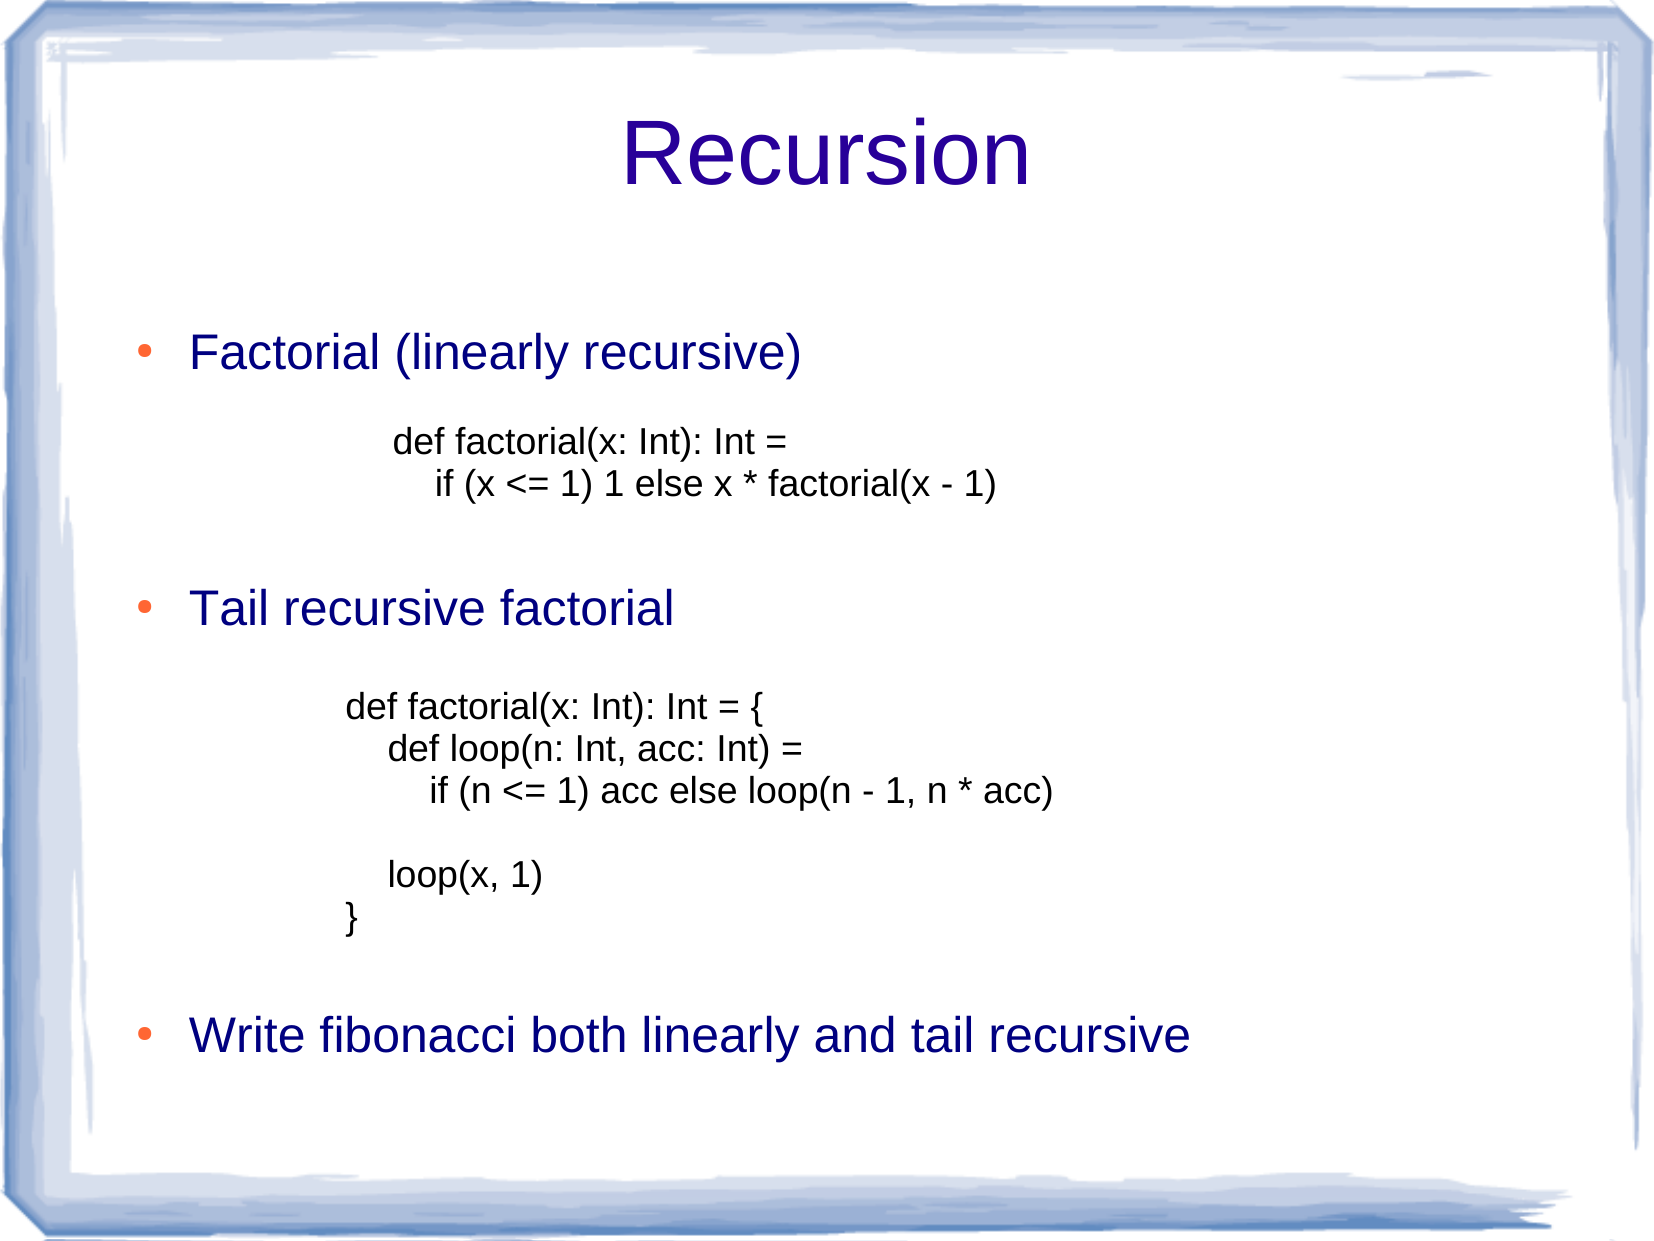

# Recursion
Factorial (linearly recursive)
Tail recursive factorial
Write fibonacci both linearly and tail recursive
def factorial(x: Int): Int =
 if (x <= 1) 1 else x * factorial(x - 1)
def factorial(x: Int): Int = {
 def loop(n: Int, acc: Int) =
 if (n <= 1) acc else loop(n - 1, n * acc)
 loop(x, 1)
}